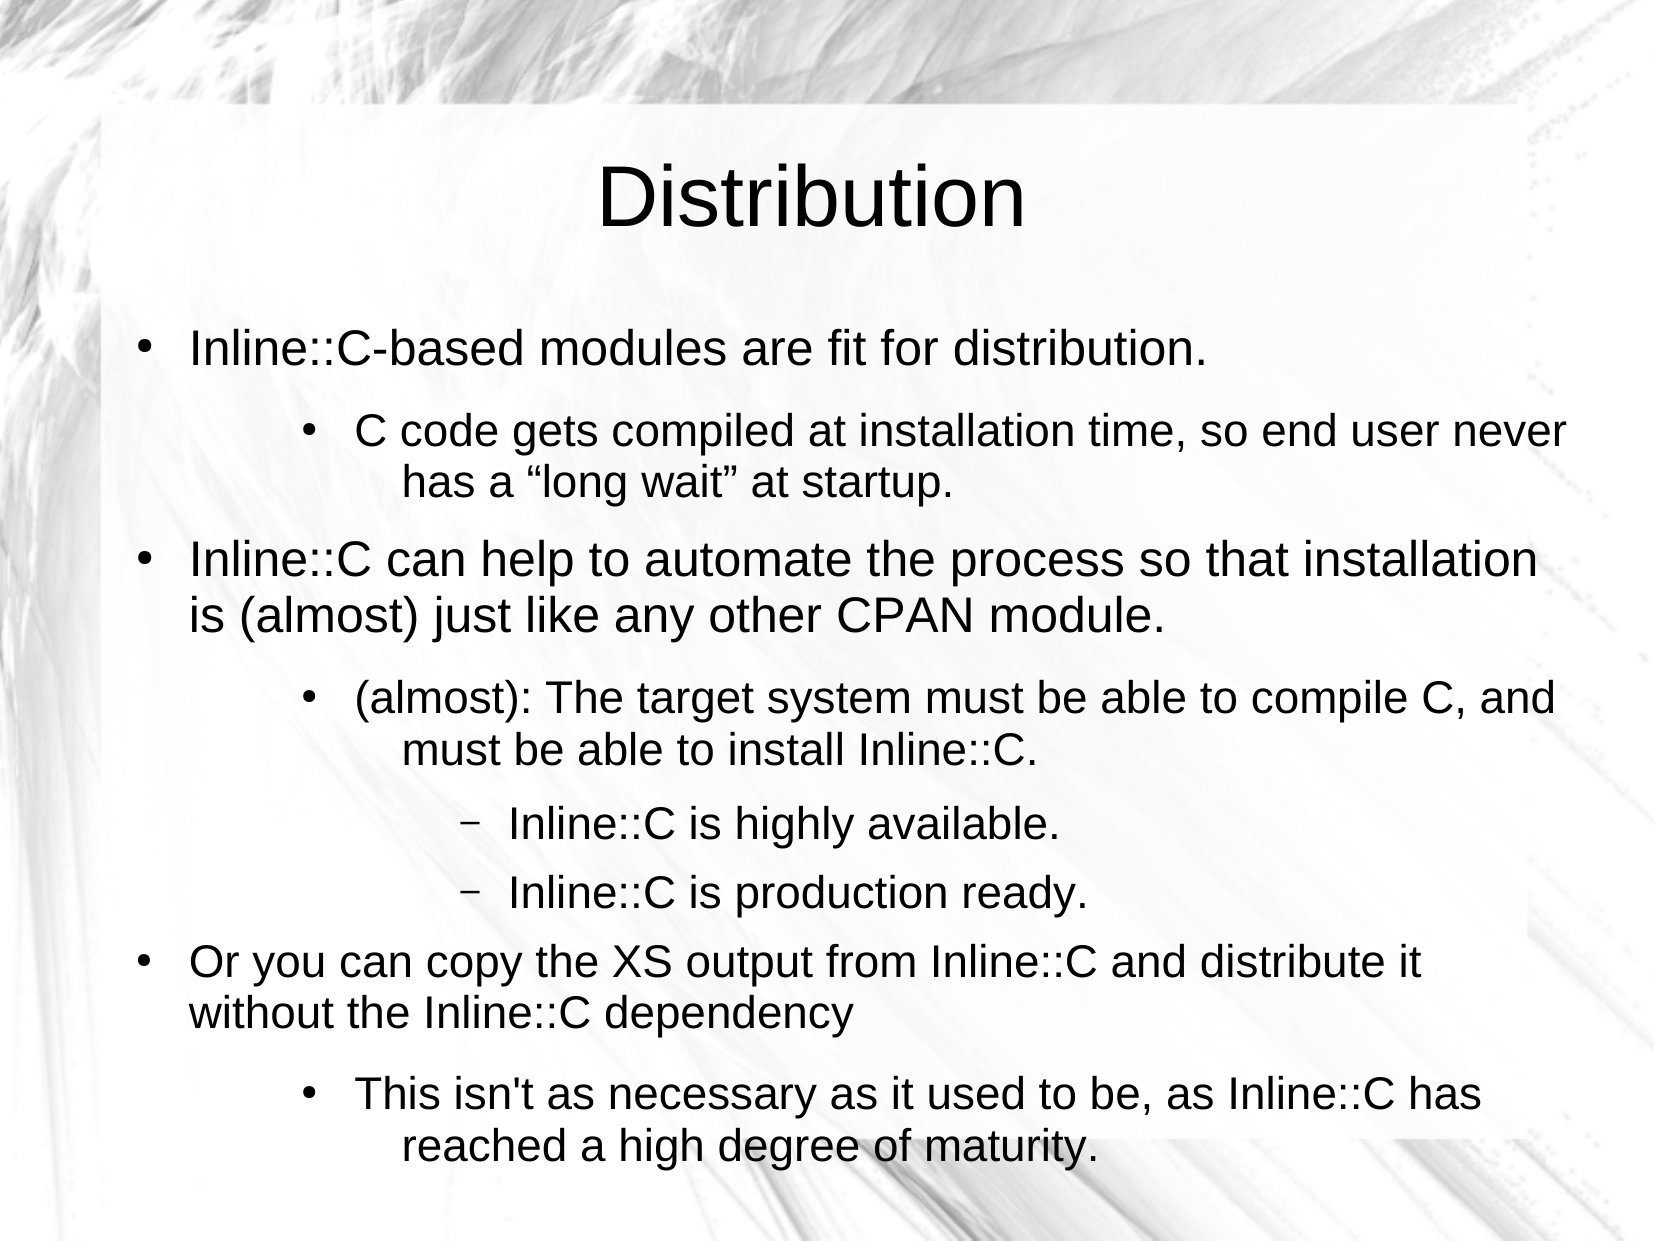

# Distribution
Inline::C-based modules are fit for distribution.
C code gets compiled at installation time, so end user never has a “long wait” at startup.
Inline::C can help to automate the process so that installation is (almost) just like any other CPAN module.
(almost): The target system must be able to compile C, and must be able to install Inline::C.
Inline::C is highly available.
Inline::C is production ready.
Or you can copy the XS output from Inline::C and distribute it without the Inline::C dependency
This isn't as necessary as it used to be, as Inline::C has reached a high degree of maturity.